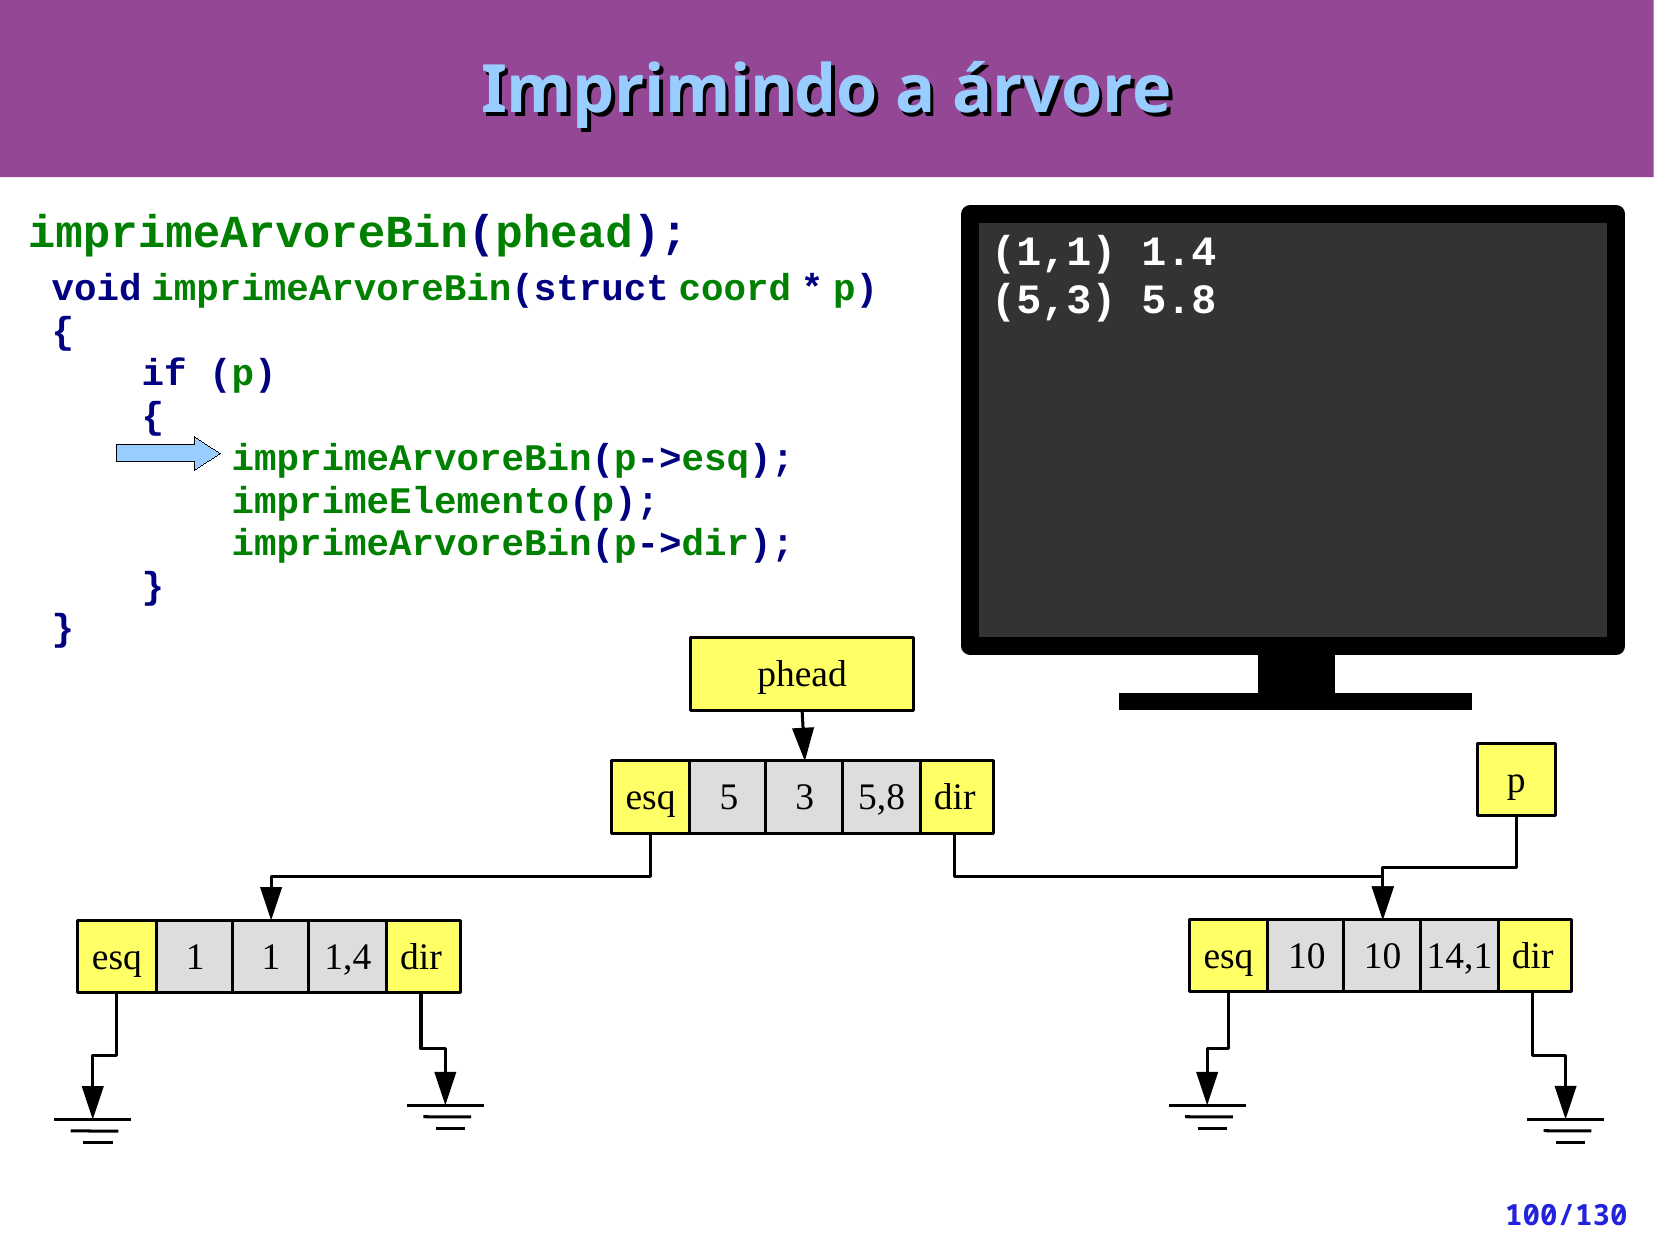

# Imprimindo a árvore
imprimeArvoreBin(phead);
(1,1) 1.4
(5,3) 5.8
void imprimeArvoreBin(struct coord * p)
{
 if (p)
 {
 imprimeArvoreBin(p->esq);
 imprimeElemento(p);
 imprimeArvoreBin(p->dir);
 }
}
phead
p
esq
5
3
5,8
dir
esq
10
10
14,1
dir
esq
1
1
1,4
dir
100